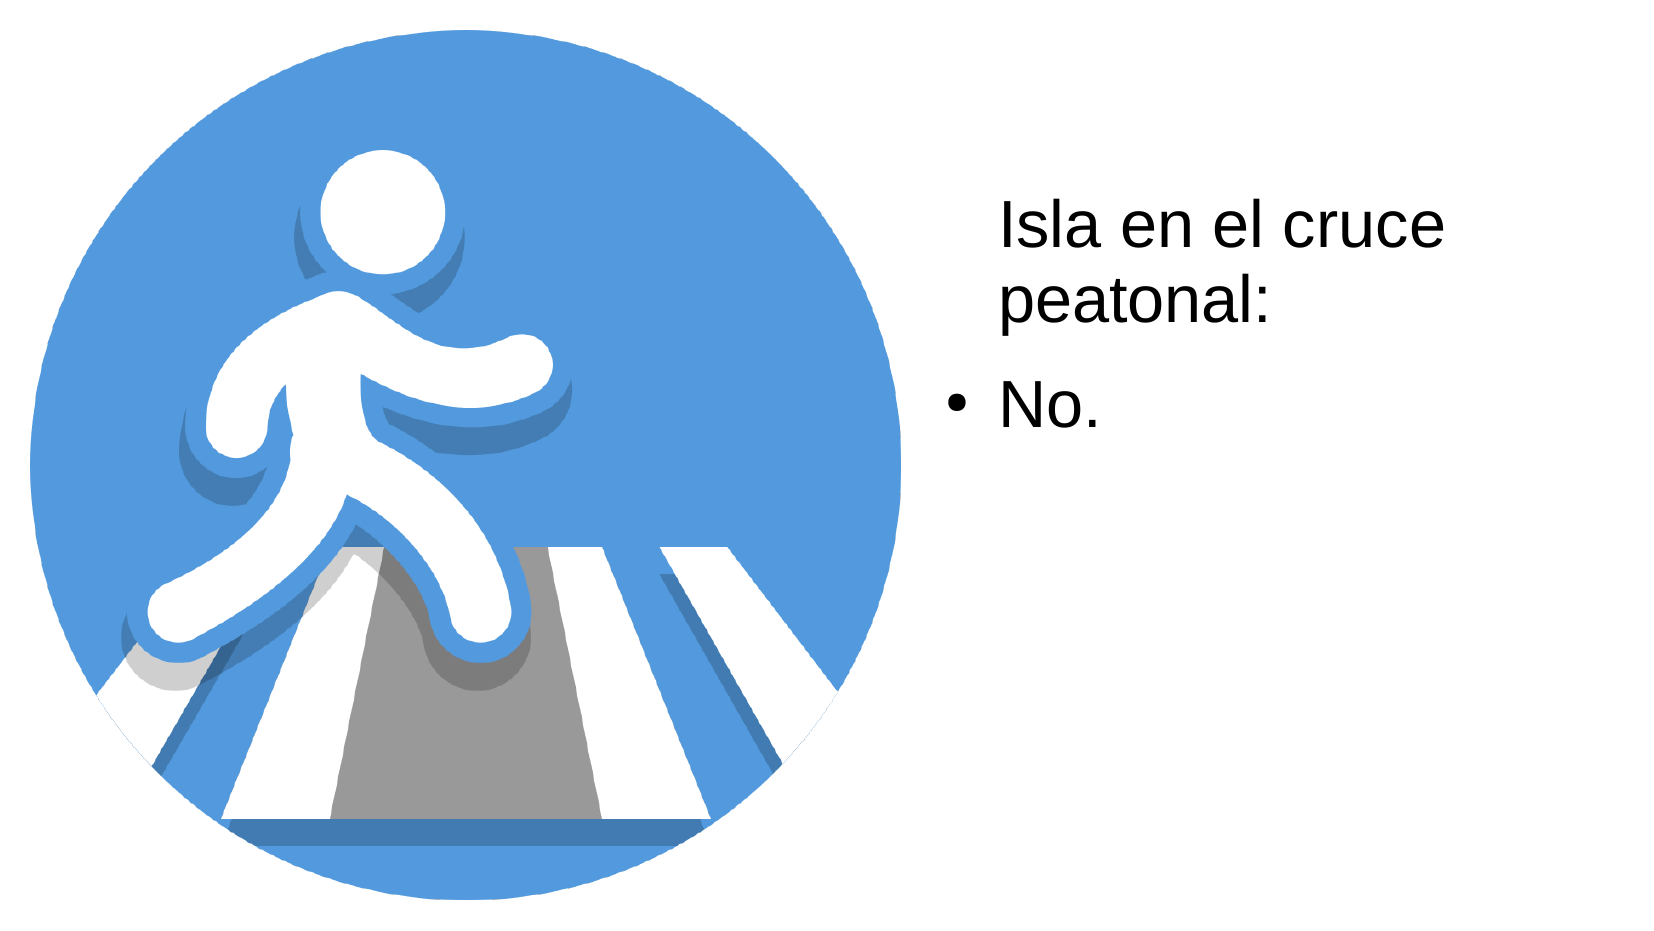

# Isla en el cruce peatonal:
No.